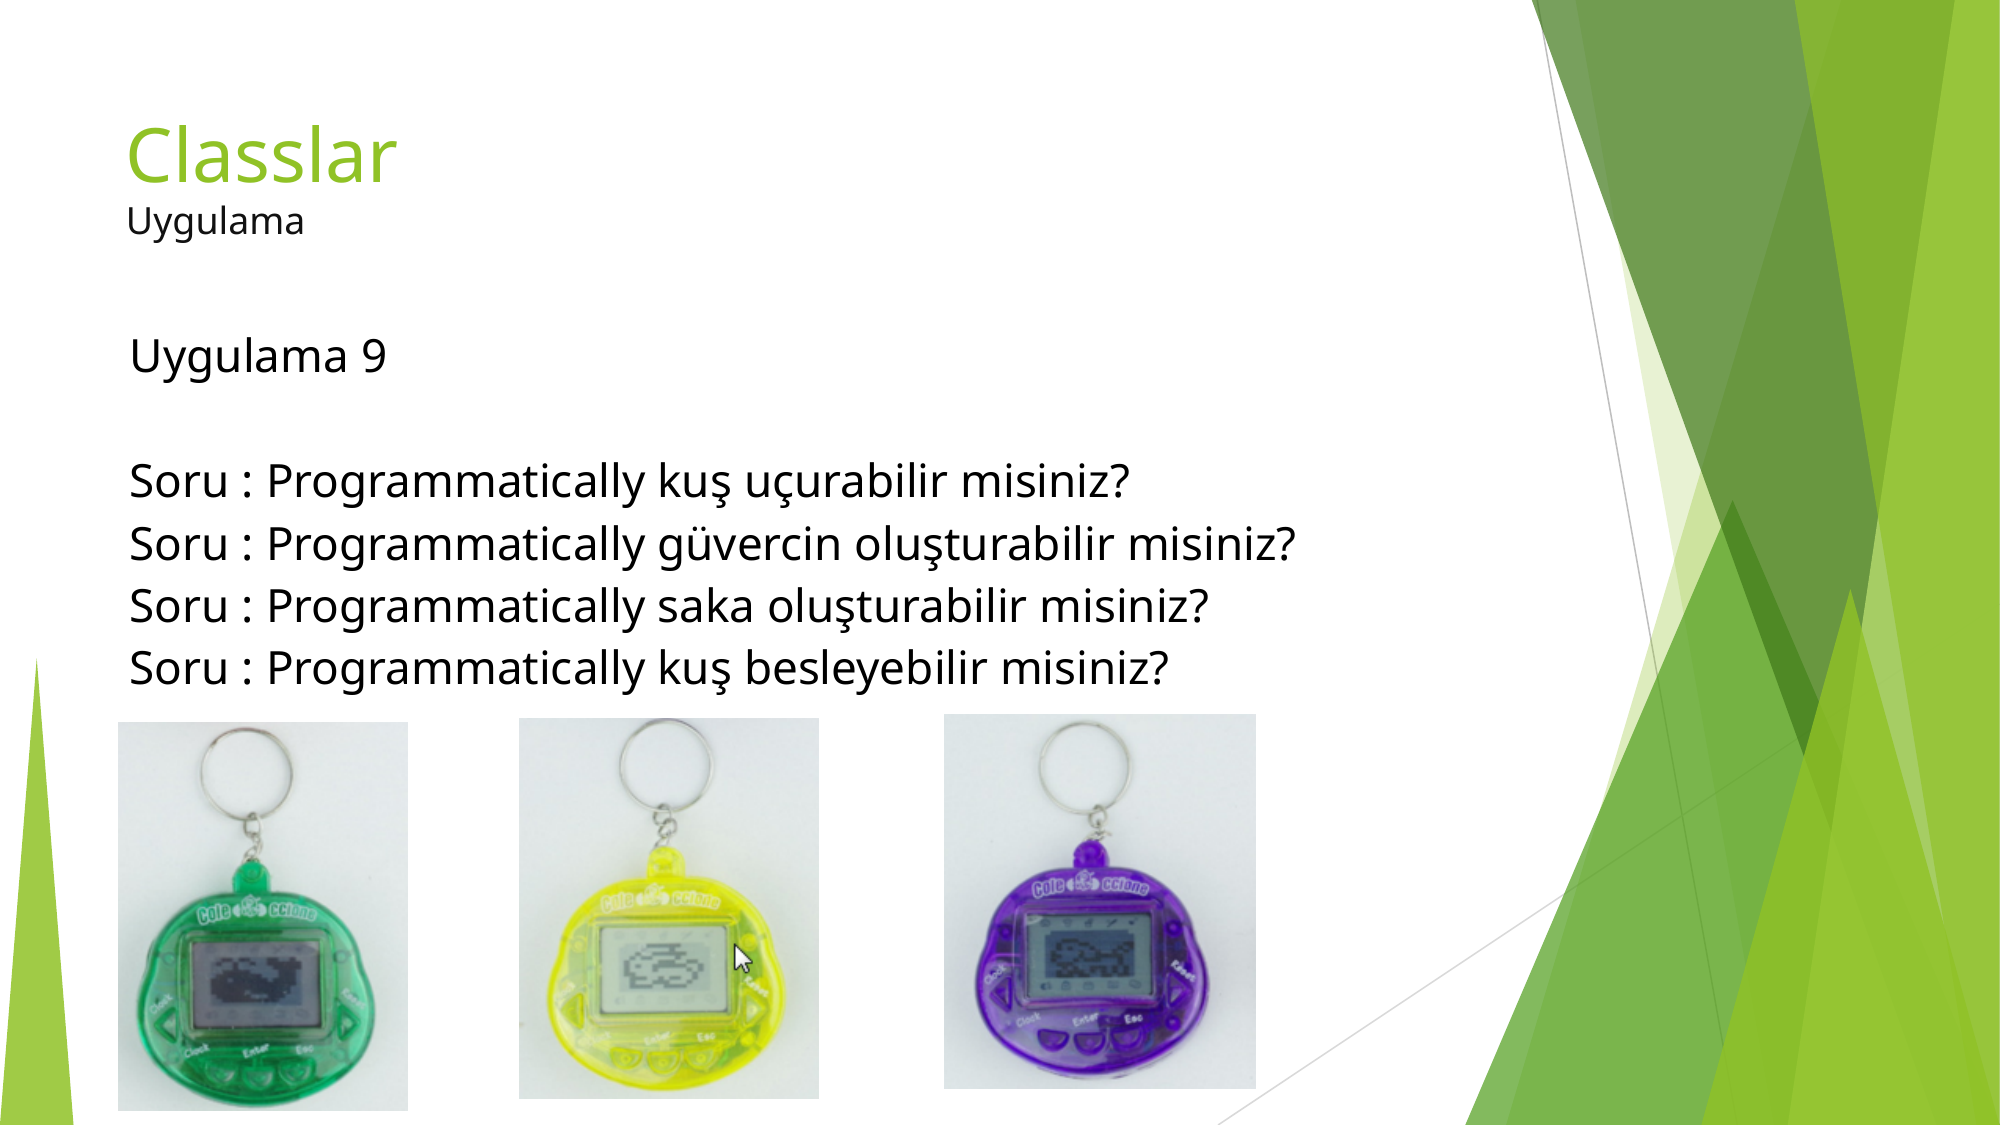

# Classlar Uygulama
Uygulama 9
Soru : Programmatically kuş uçurabilir misiniz?
Soru : Programmatically güvercin oluşturabilir misiniz?
Soru : Programmatically saka oluşturabilir misiniz?
Soru : Programmatically kuş besleyebilir misiniz?